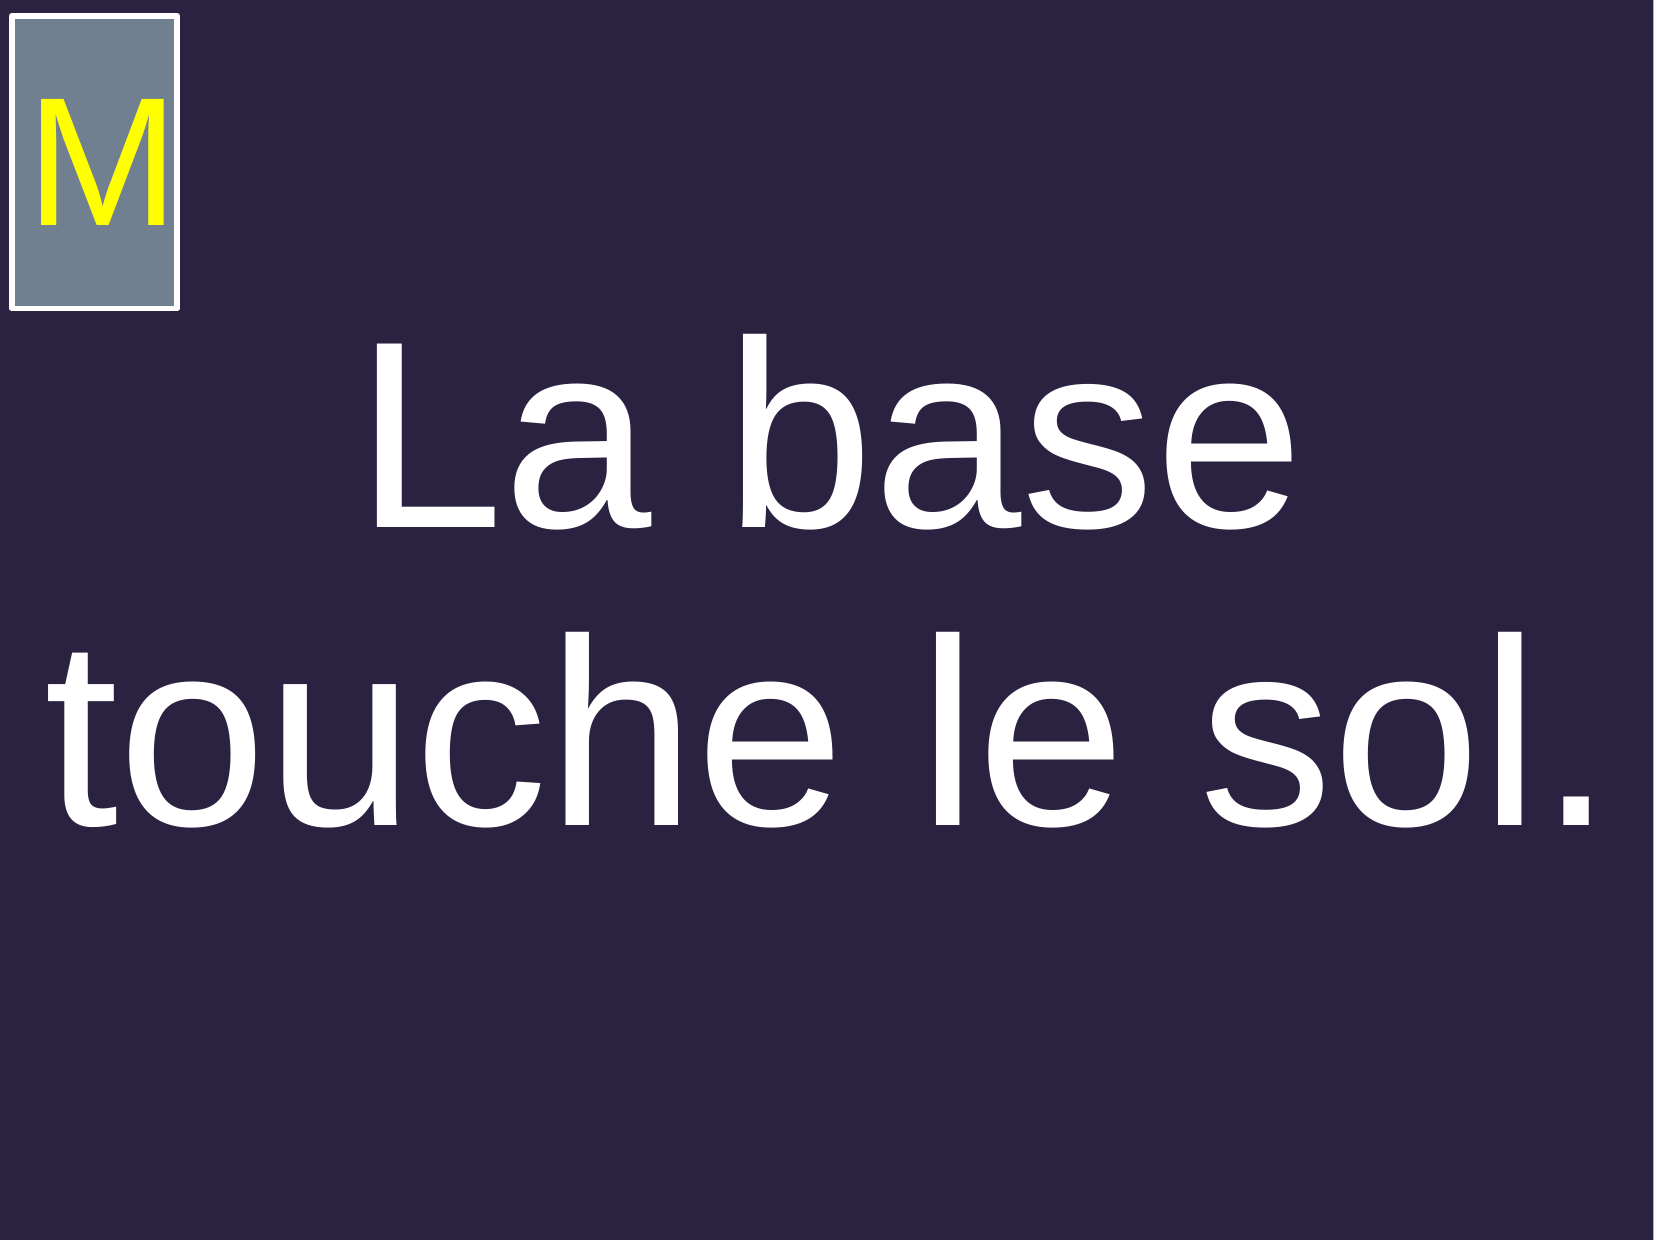

M
# La base touche le sol.